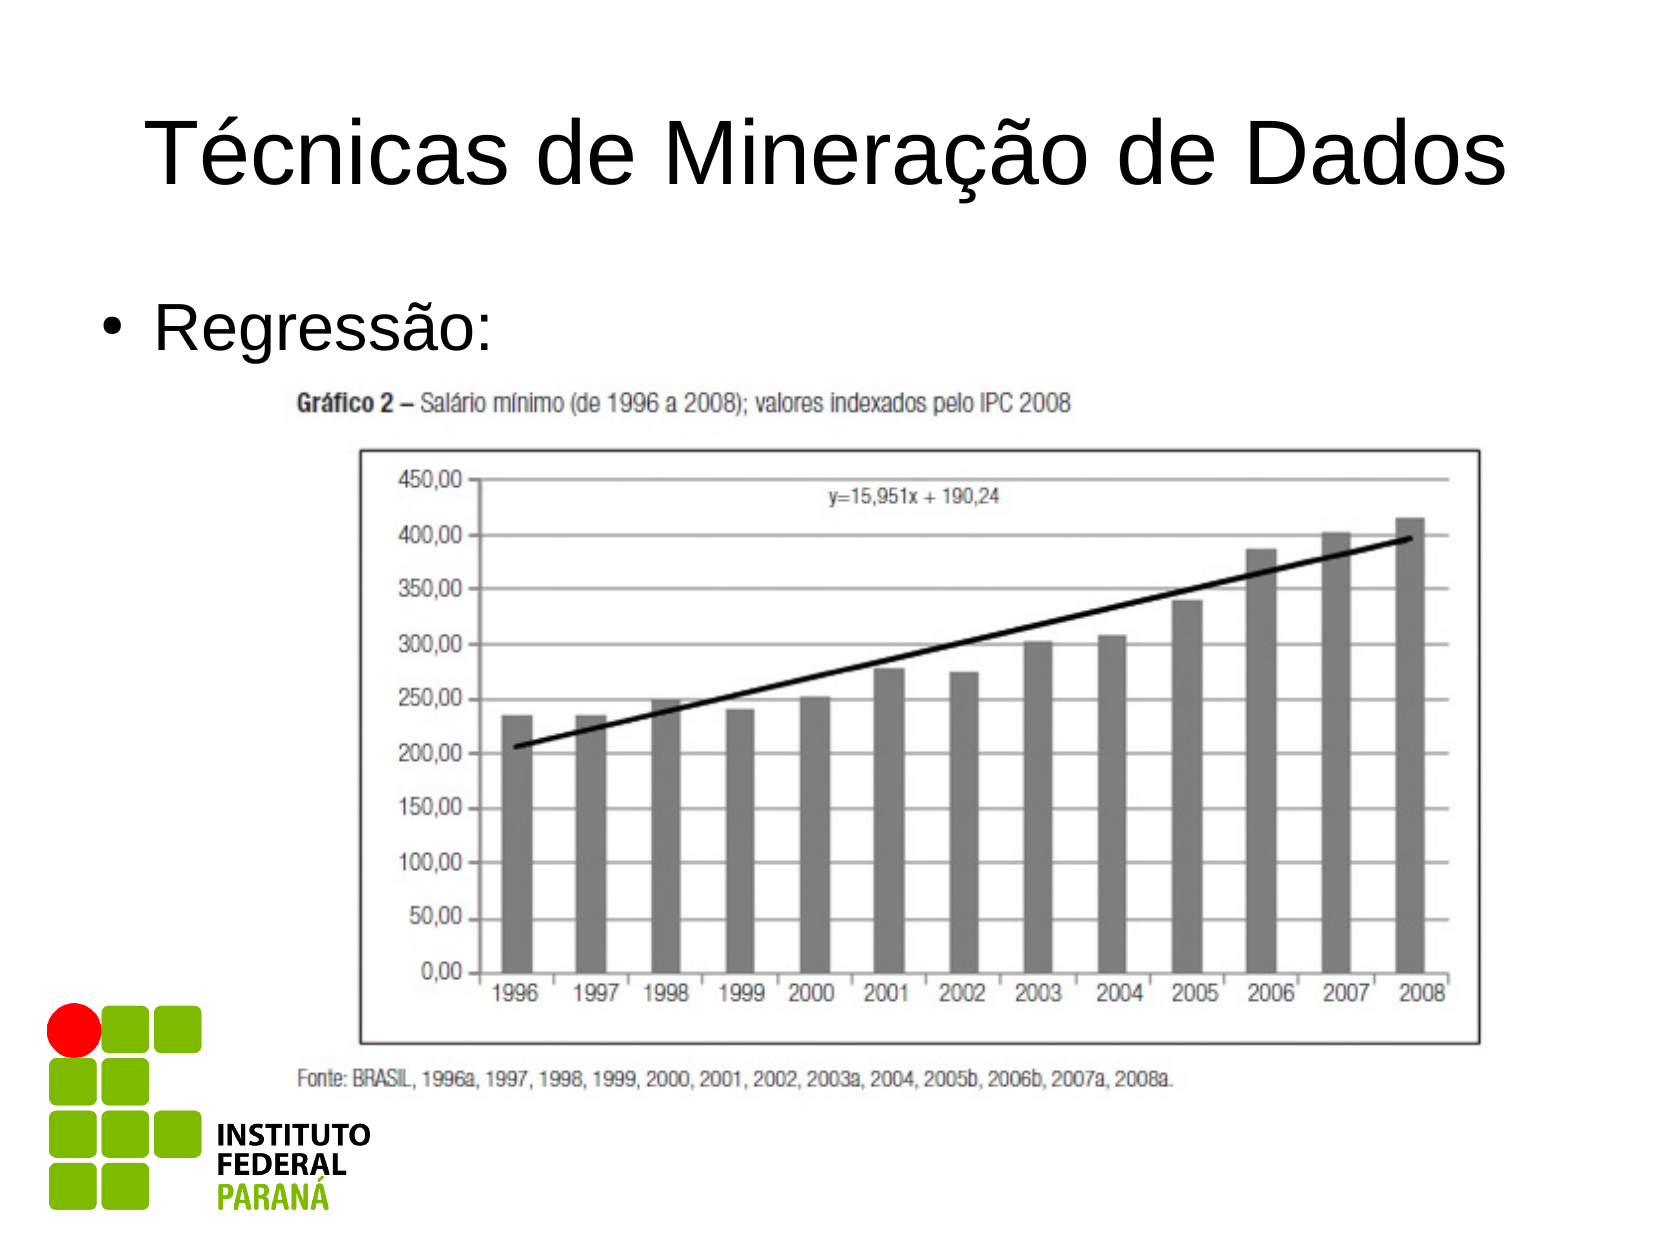

# Técnicas de Mineração de Dados
Regressão: